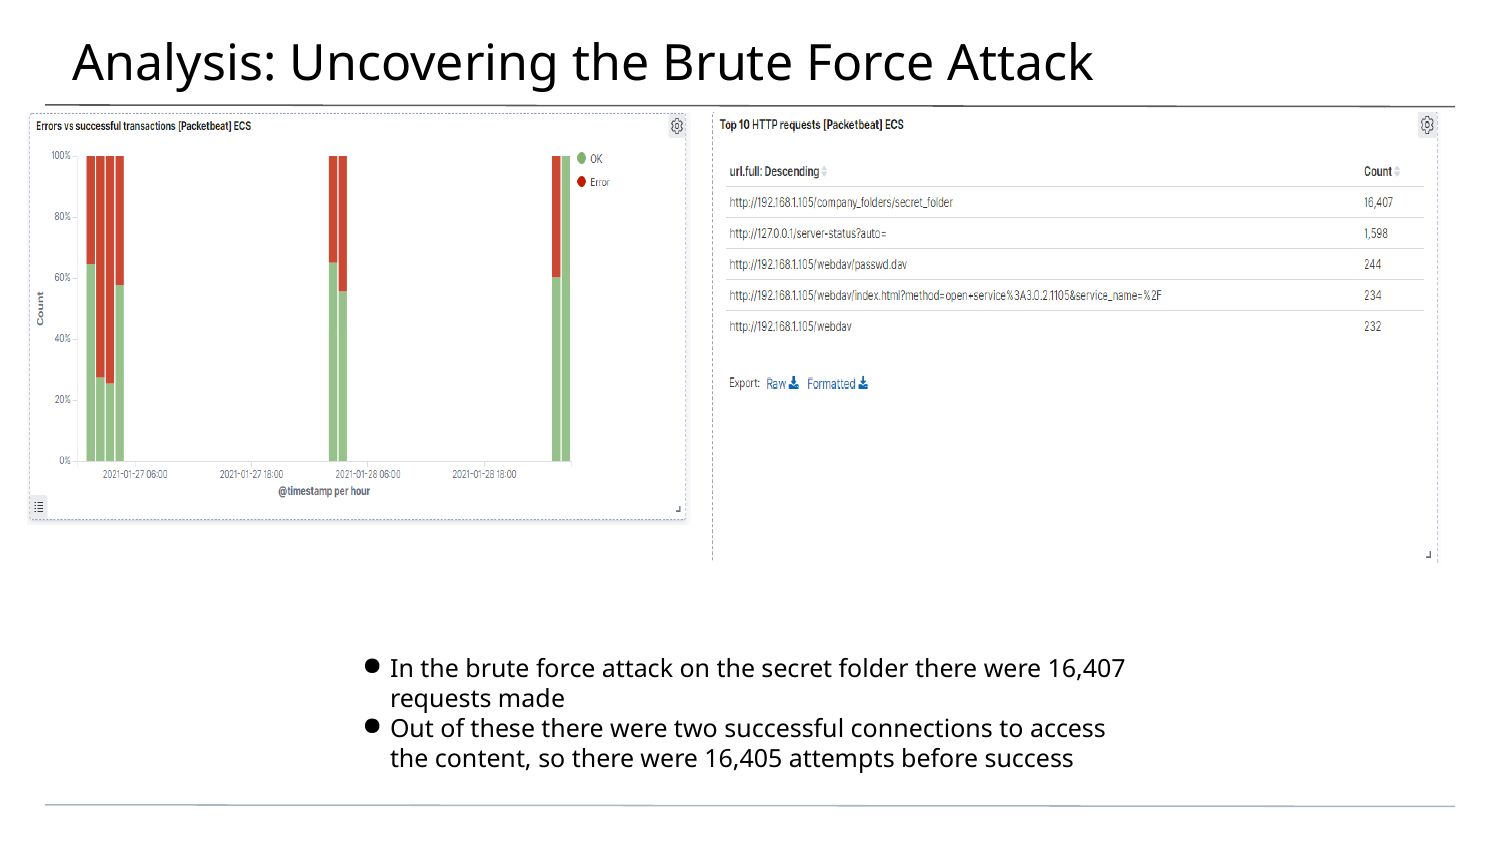

# Analysis: Uncovering the Brute Force Attack
In the brute force attack on the secret folder there were 16,407 requests made
Out of these there were two successful connections to access the content, so there were 16,405 attempts before success